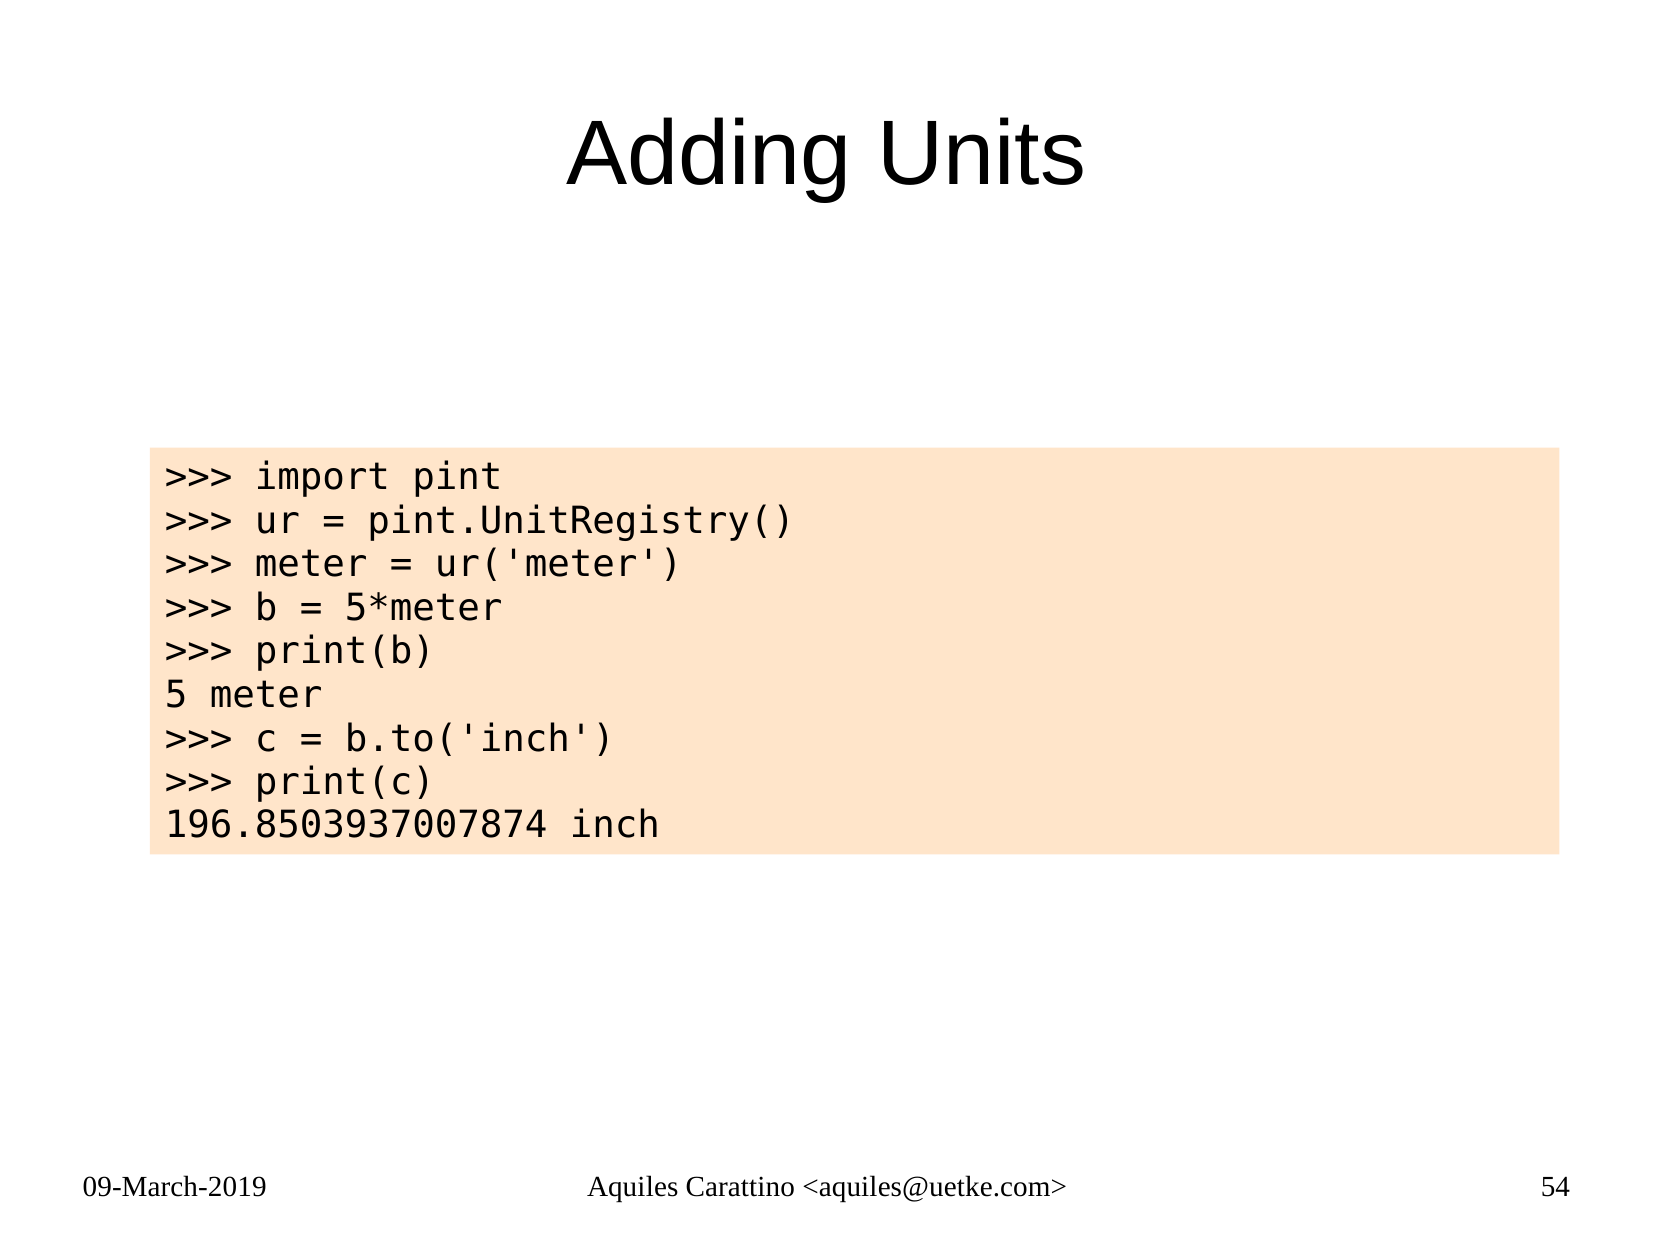

# Adding Units
>>> import pint
>>> ur = pint.UnitRegistry()
>>> meter = ur('meter')
>>> b = 5*meter
>>> print(b)
5 meter
>>> c = b.to('inch')
>>> print(c)
196.8503937007874 inch
09-March-2019
Aquiles Carattino <aquiles@uetke.com>
54